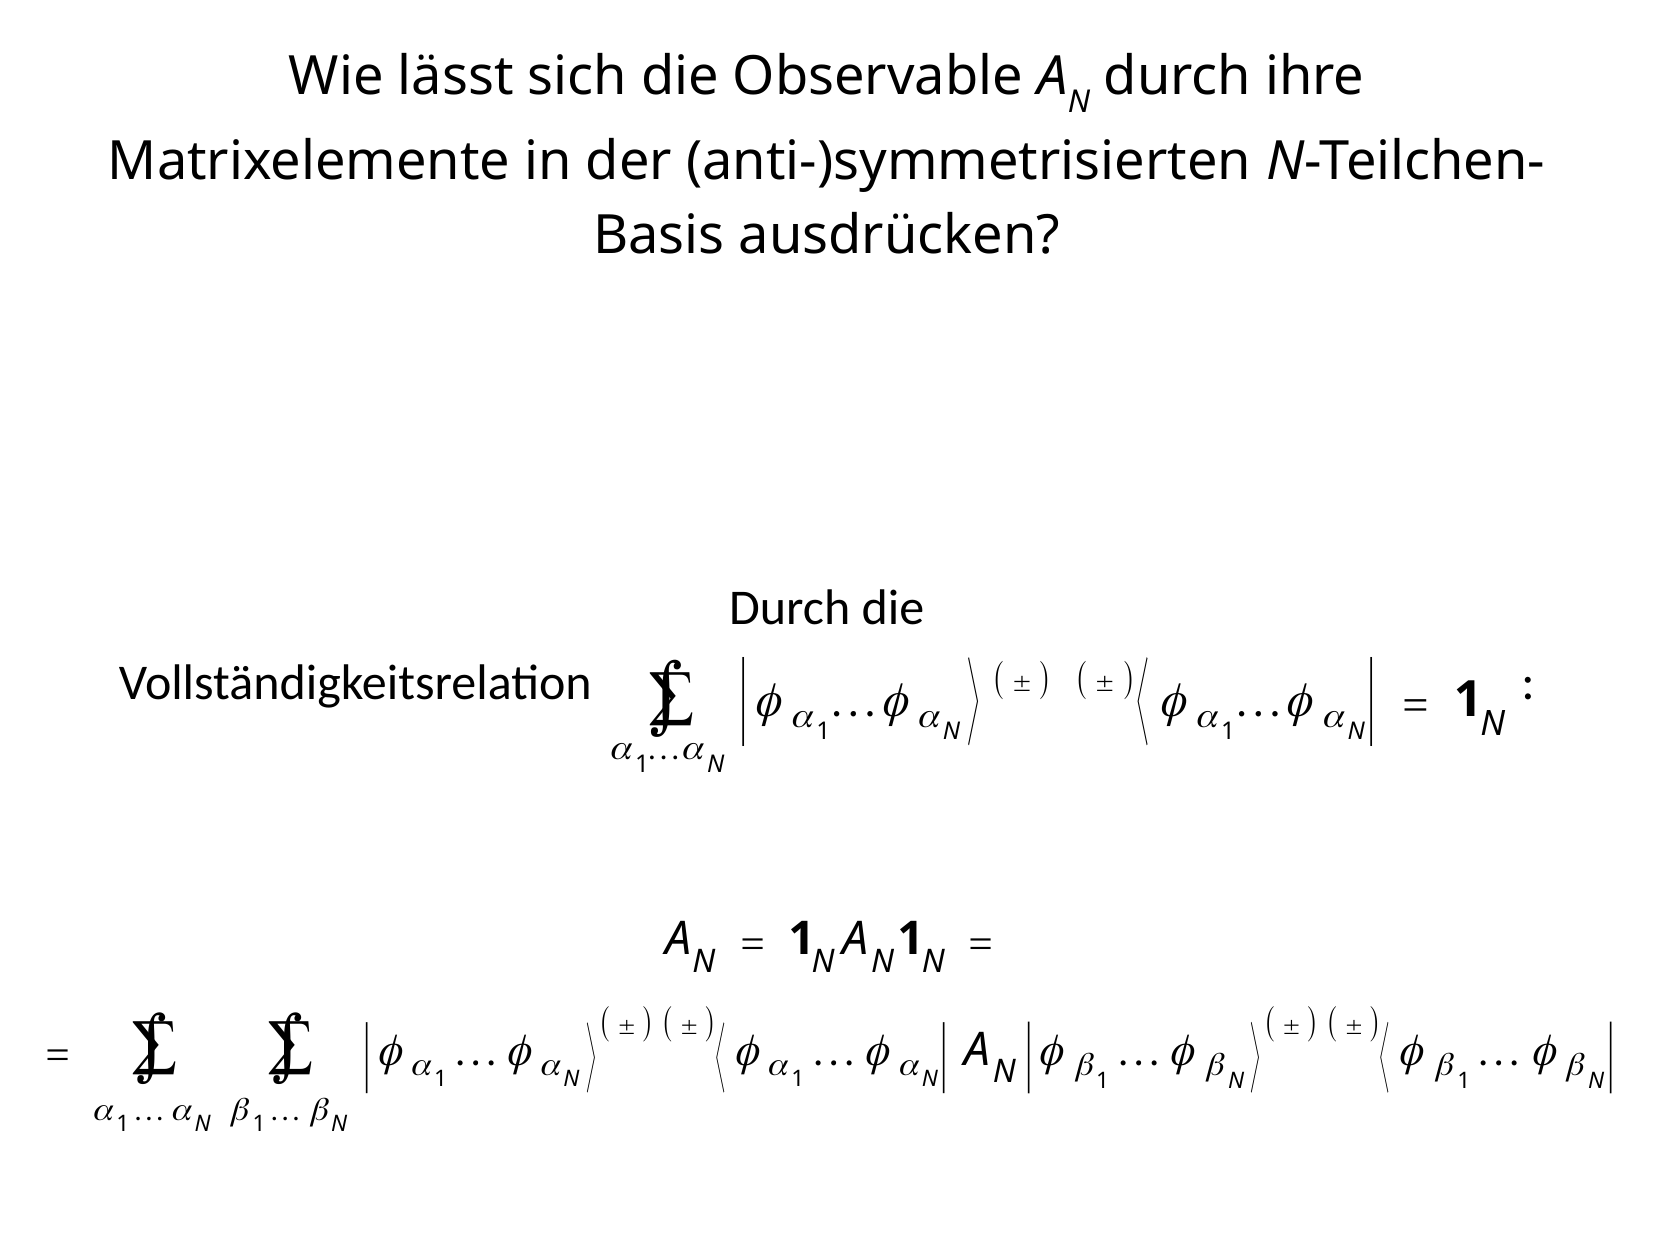

# Wie lässt sich die Observable AN durch ihre Matrixelemente in der (anti-)symmetrisierten N-Teilchen-Basis ausdrücken?
Durch die
Vollständigkeitsrelation													: